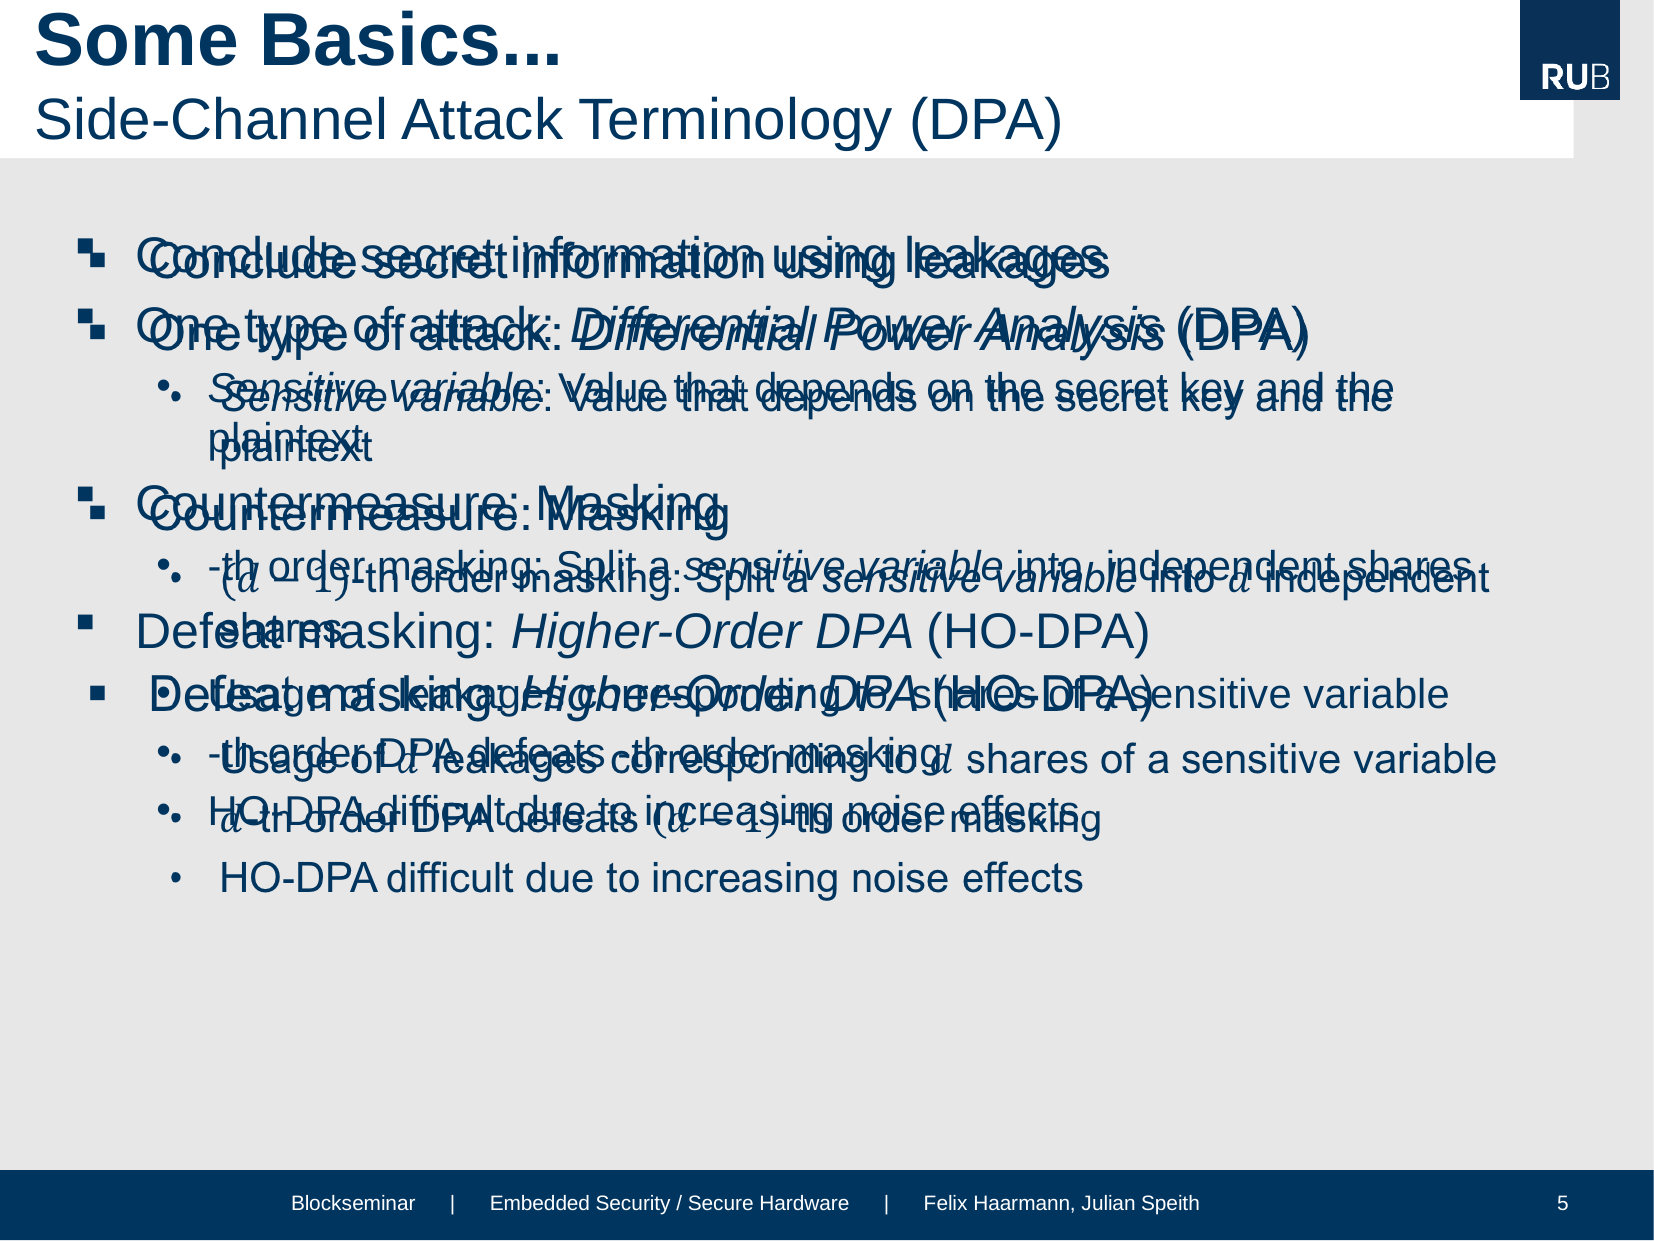

Some Basics...
Side-Channel Attack Terminology (DPA)
# Conclude secret information using leakages
One type of attack: Differential Power Analysis (DPA)
Sensitive variable: Value that depends on the secret key and the plaintext
Countermeasure: Masking
-th order masking: Split a sensitive variable into independent shares
Defeat masking: Higher-Order DPA (HO-DPA)
Usage of leakages corresponding to shares of a sensitive variable
-th order DPA defeats -th order masking
HO-DPA difficult due to increasing noise effects